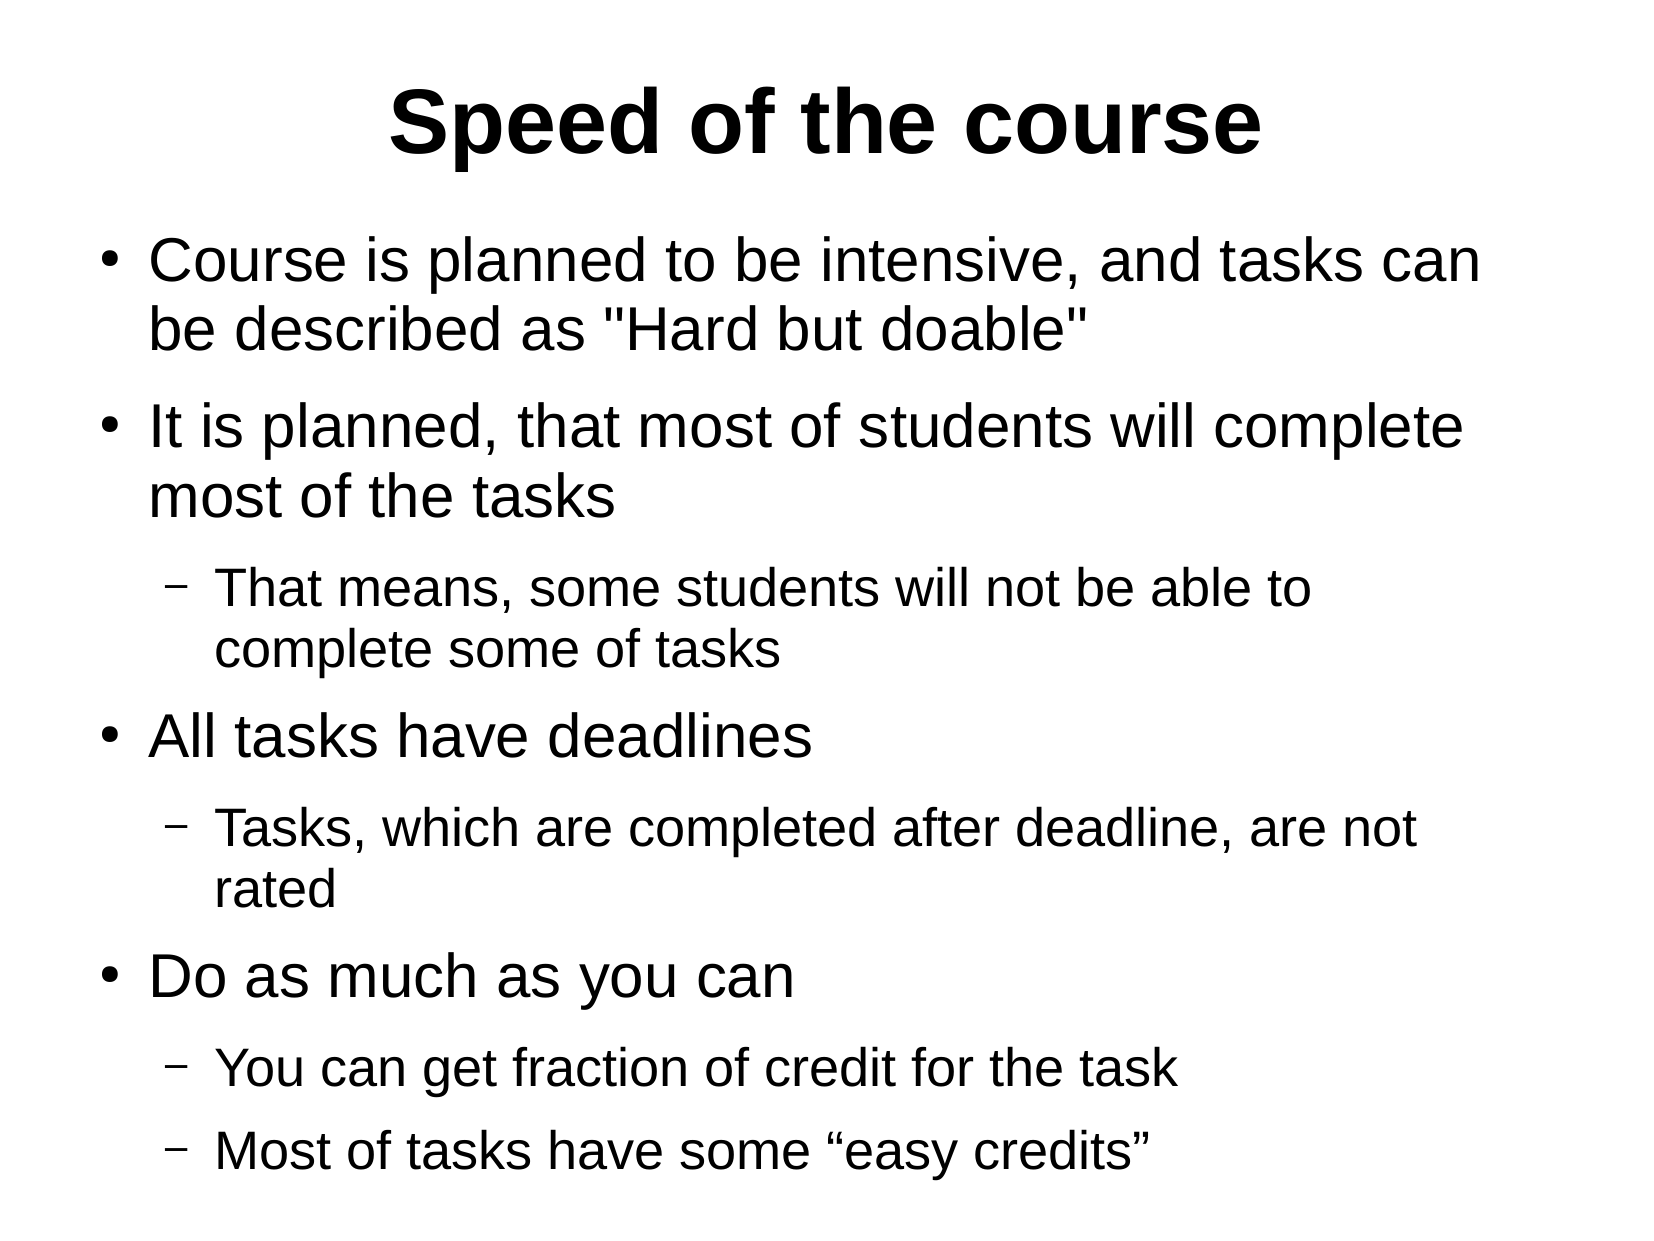

# Speed of the course
Course is planned to be intensive, and tasks can be described as "Hard but doable"
It is planned, that most of students will complete most of the tasks
That means, some students will not be able to complete some of tasks
All tasks have deadlines
Tasks, which are completed after deadline, are not rated
Do as much as you can
You can get fraction of credit for the task
Most of tasks have some “easy credits”